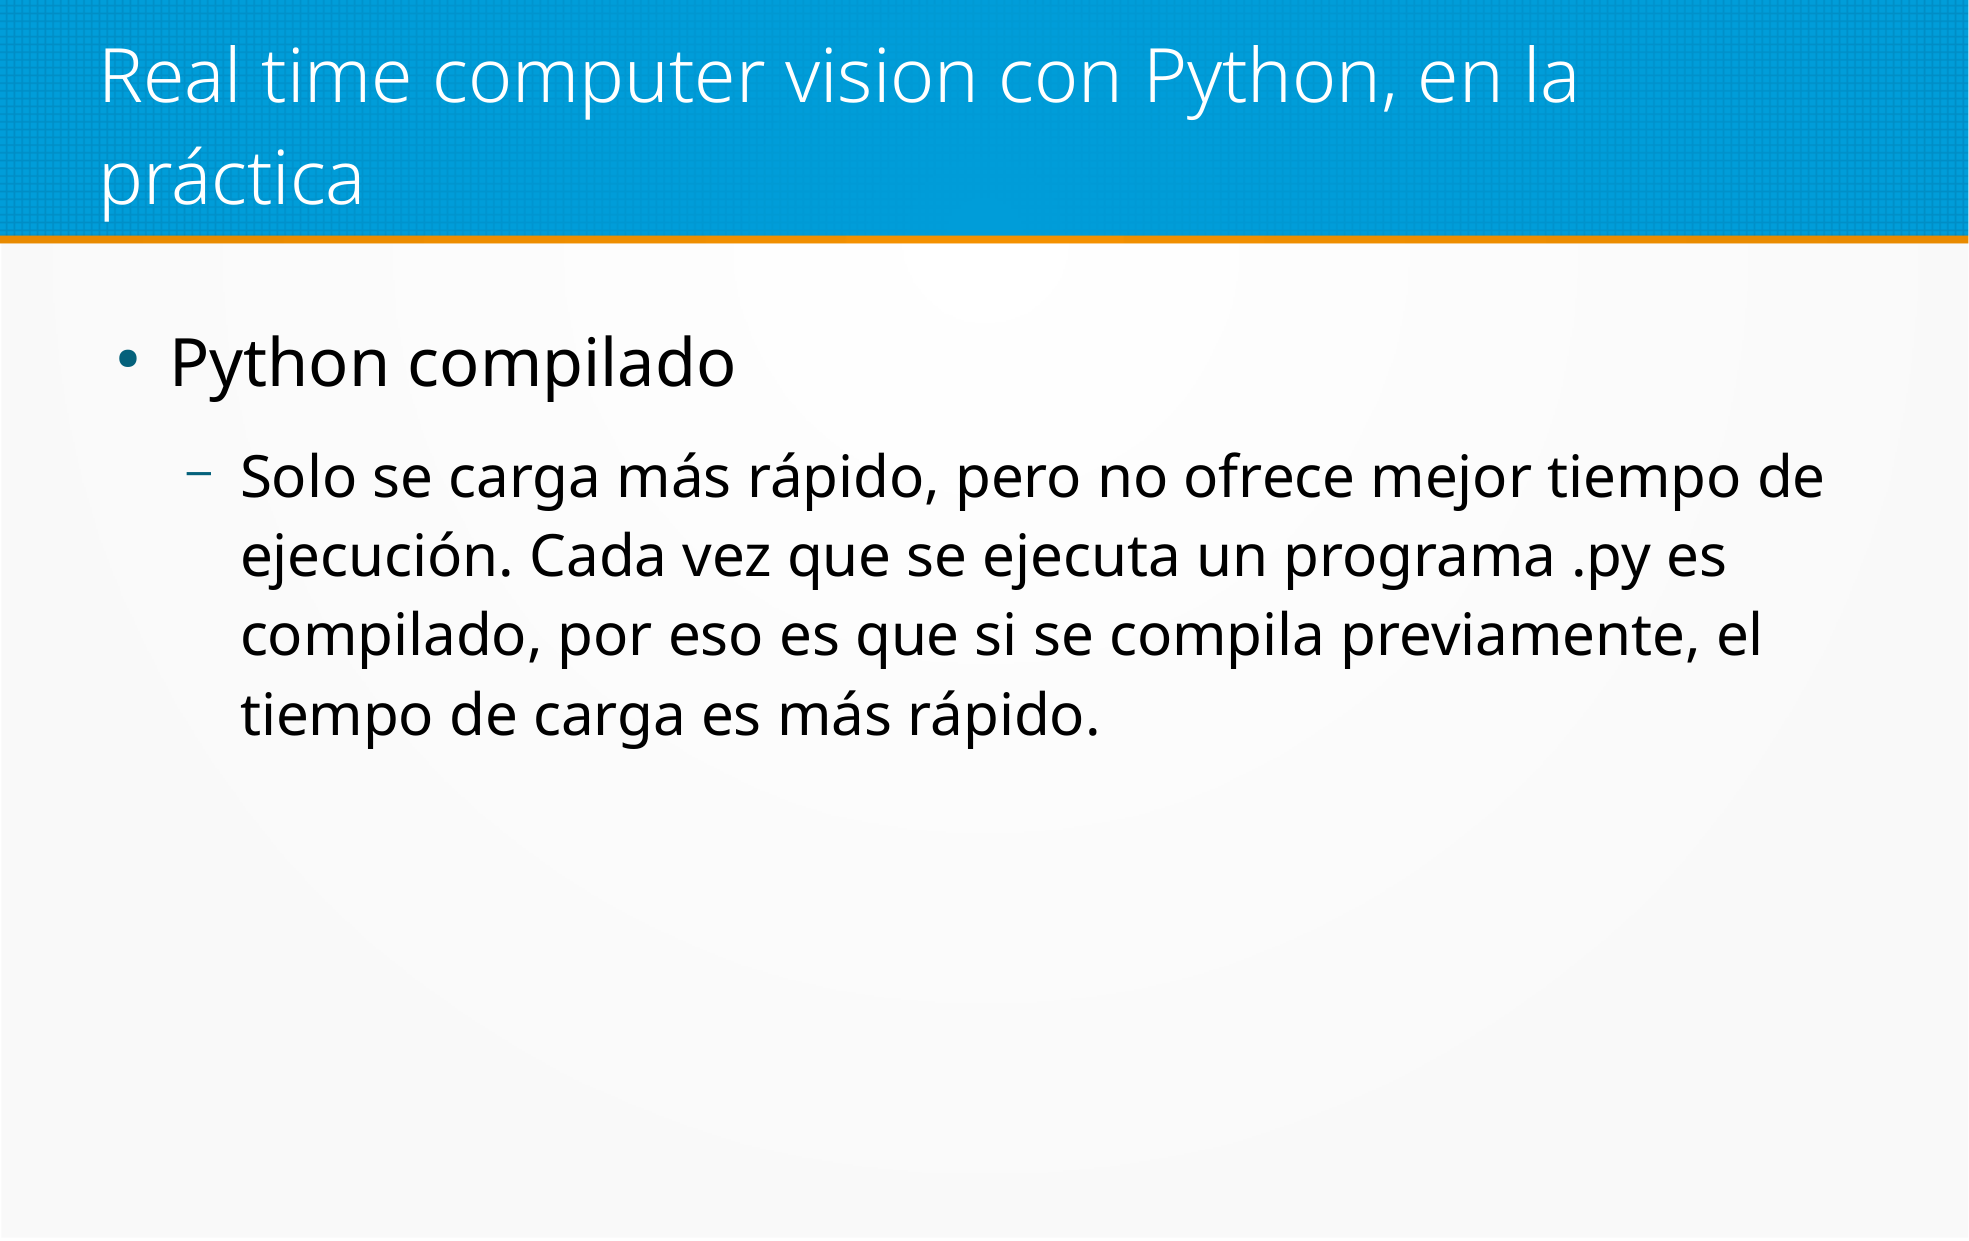

# Real time computer vision con Python, en la práctica
Python compilado
Solo se carga más rápido, pero no ofrece mejor tiempo de ejecución. Cada vez que se ejecuta un programa .py es compilado, por eso es que si se compila previamente, el tiempo de carga es más rápido.